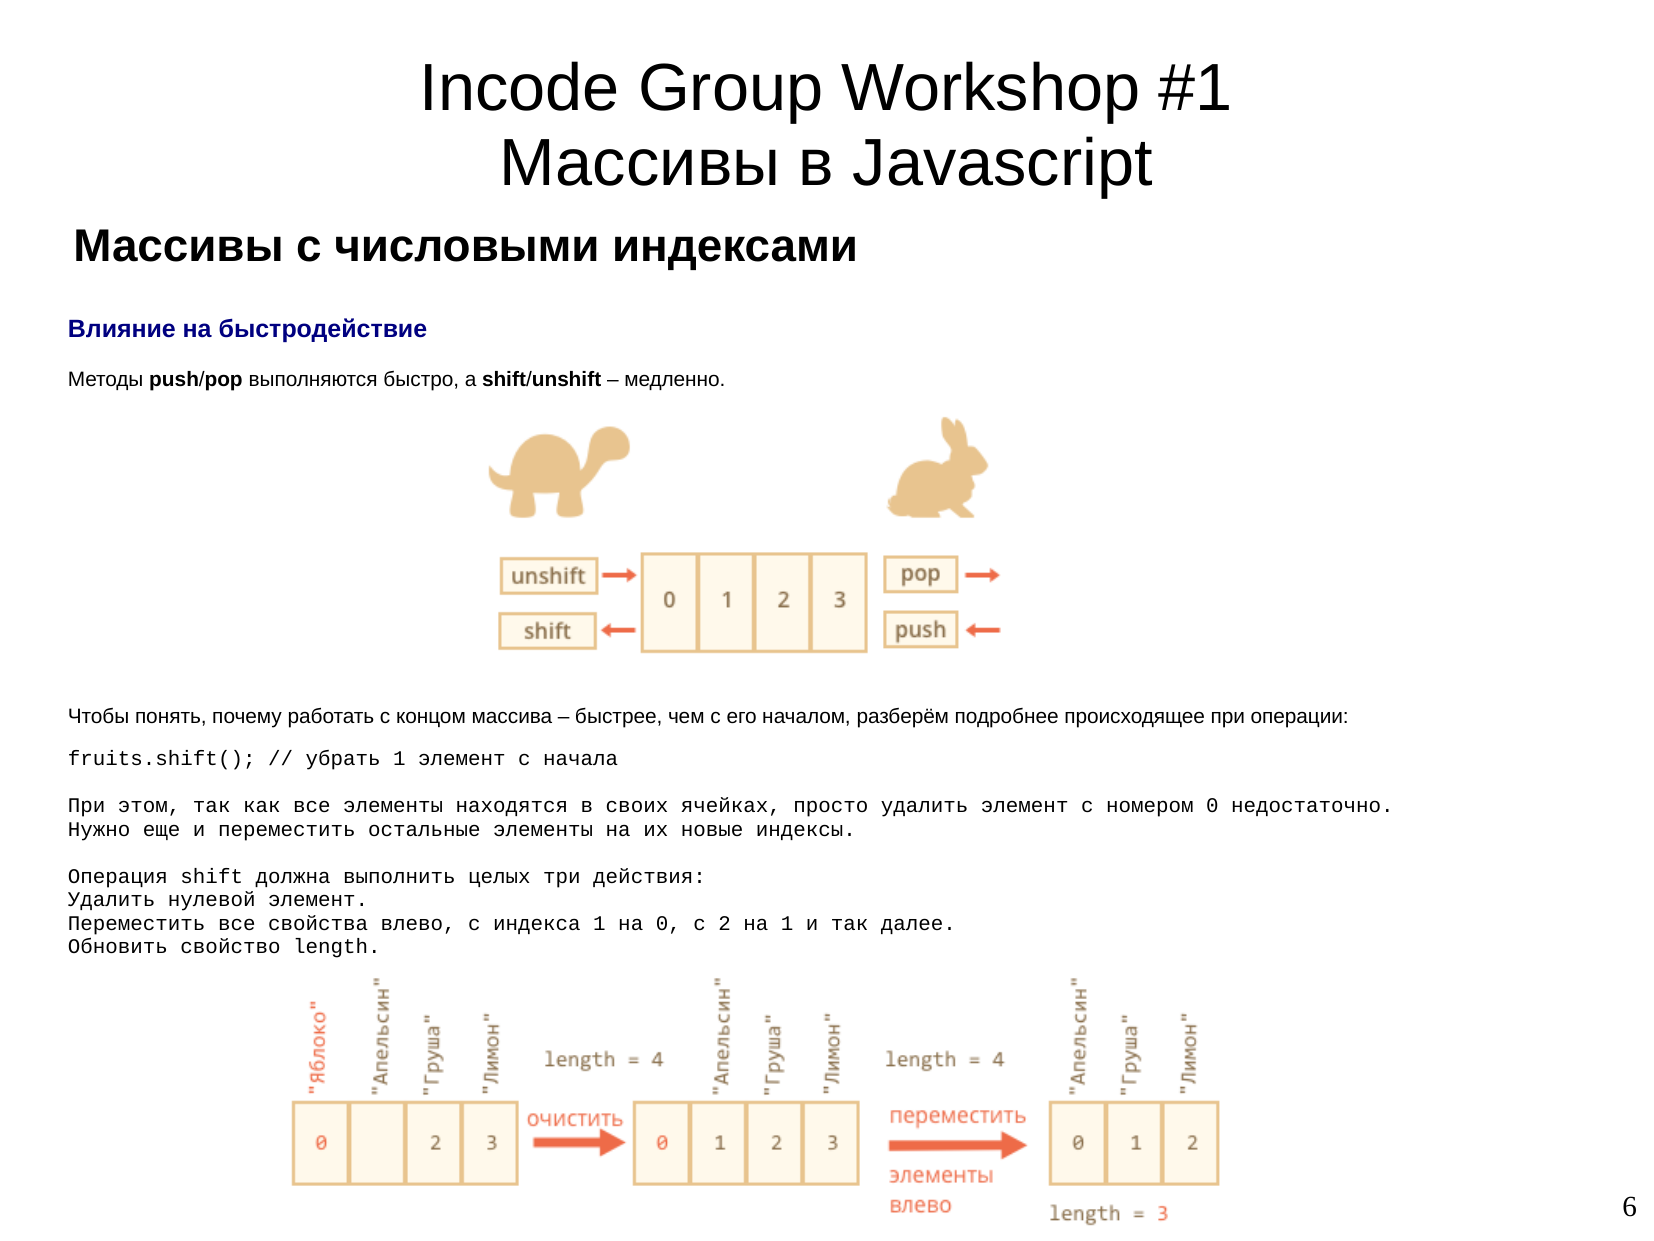

# Incode Group Workshop #1 Массивы в Javascript
Массивы с числовыми индексами
Влияние на быстродействие
Методы push/pop выполняются быстро, а shift/unshift – медленно.
Чтобы понять, почему работать с концом массива – быстрее, чем с его началом, разберём подробнее происходящее при операции:
fruits.shift(); // убрать 1 элемент с начала
При этом, так как все элементы находятся в своих ячейках, просто удалить элемент с номером 0 недостаточно.
Нужно еще и переместить остальные элементы на их новые индексы.
Операция shift должна выполнить целых три действия:
Удалить нулевой элемент.
Переместить все свойства влево, с индекса 1 на 0, с 2 на 1 и так далее.
Обновить свойство length.
6